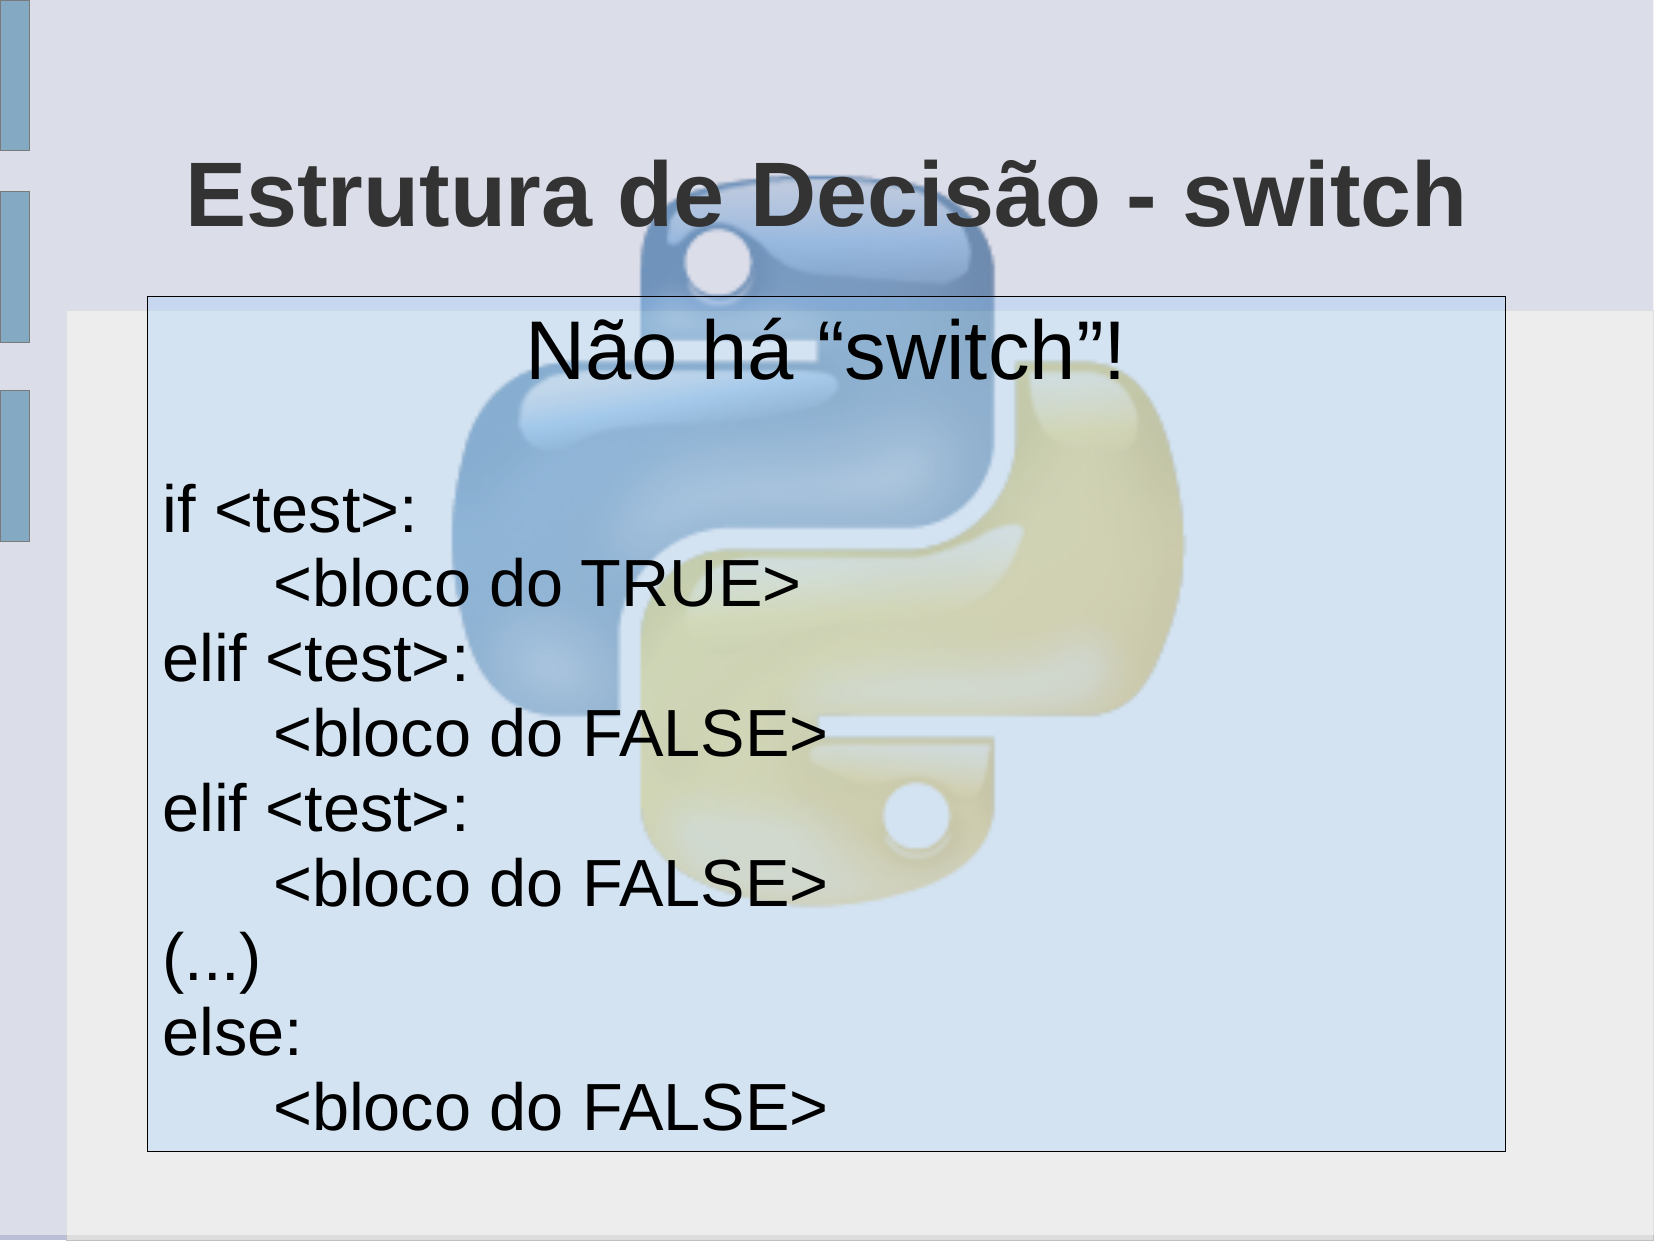

# Estrutura de Decisão - switch
Não há “switch”!
if <test>:
 <bloco do TRUE>
elif <test>:
 <bloco do FALSE>
elif <test>:
 <bloco do FALSE>
(...)
else:
 <bloco do FALSE>